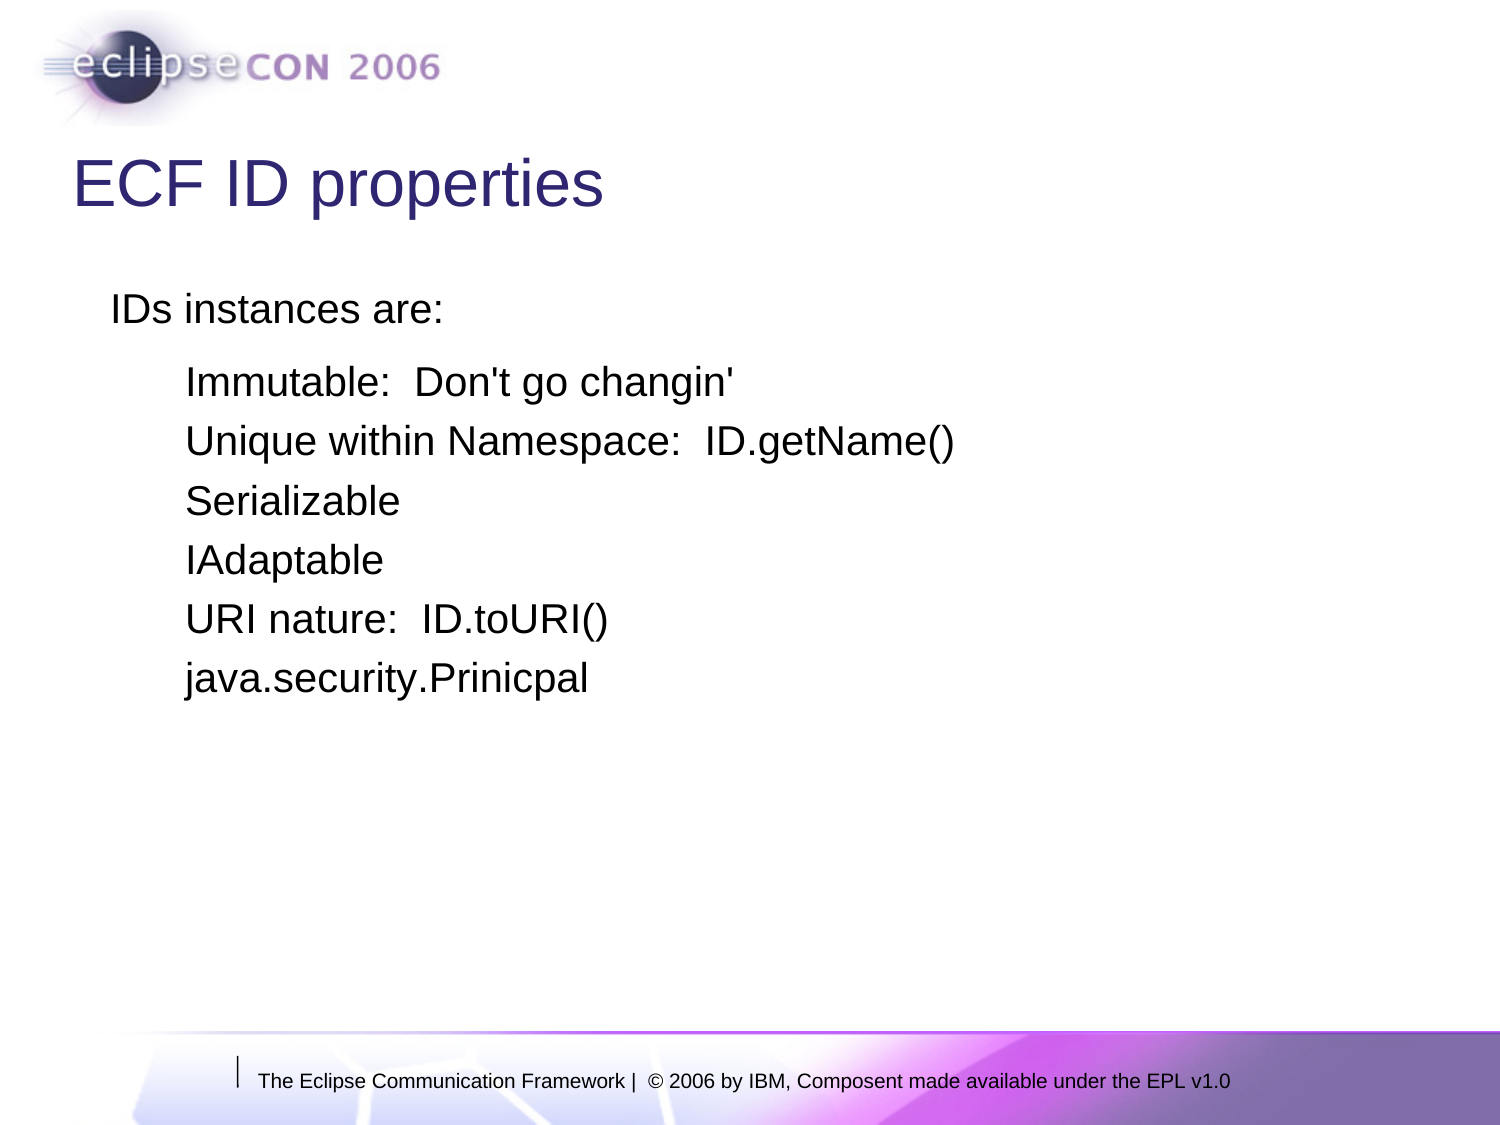

# ECF ID properties
IDs instances are:
Immutable: Don't go changin'
Unique within Namespace: ID.getName()
Serializable
IAdaptable
URI nature: ID.toURI()
java.security.Prinicpal